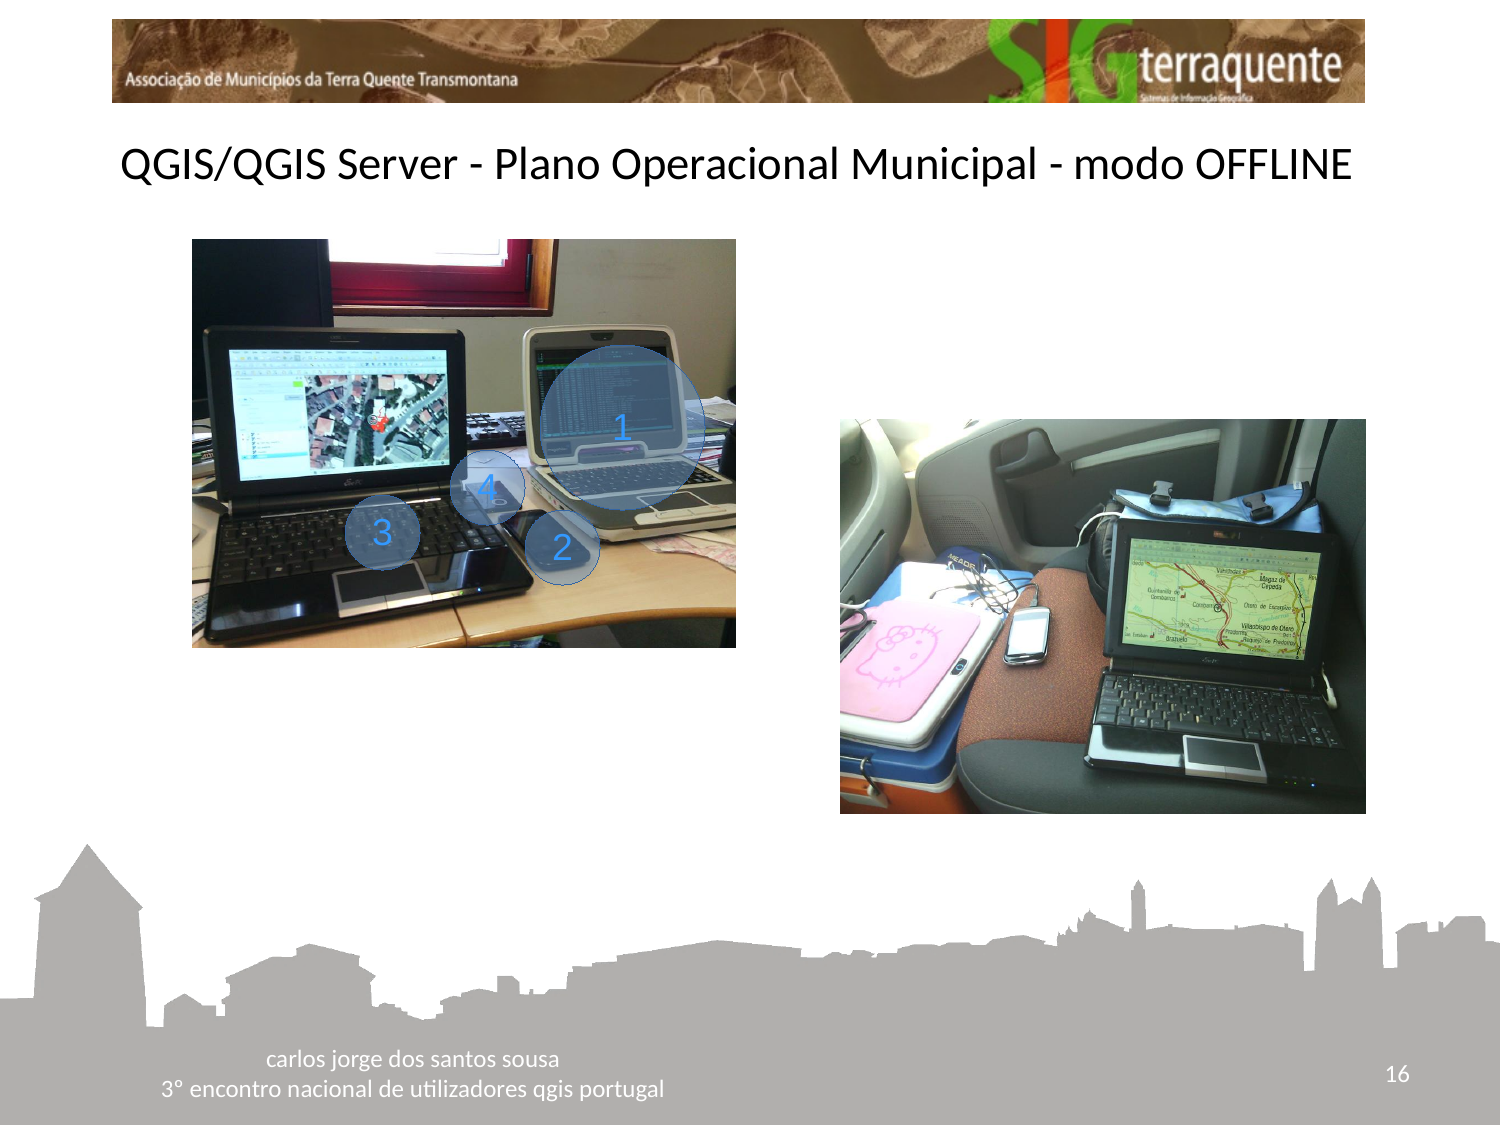

# QGIS/QGIS Server - Plano Operacional Municipal - modo OFFLINE
1
4
3
2
carlos jorge dos santos sousa
3º encontro nacional de utilizadores qgis portugal